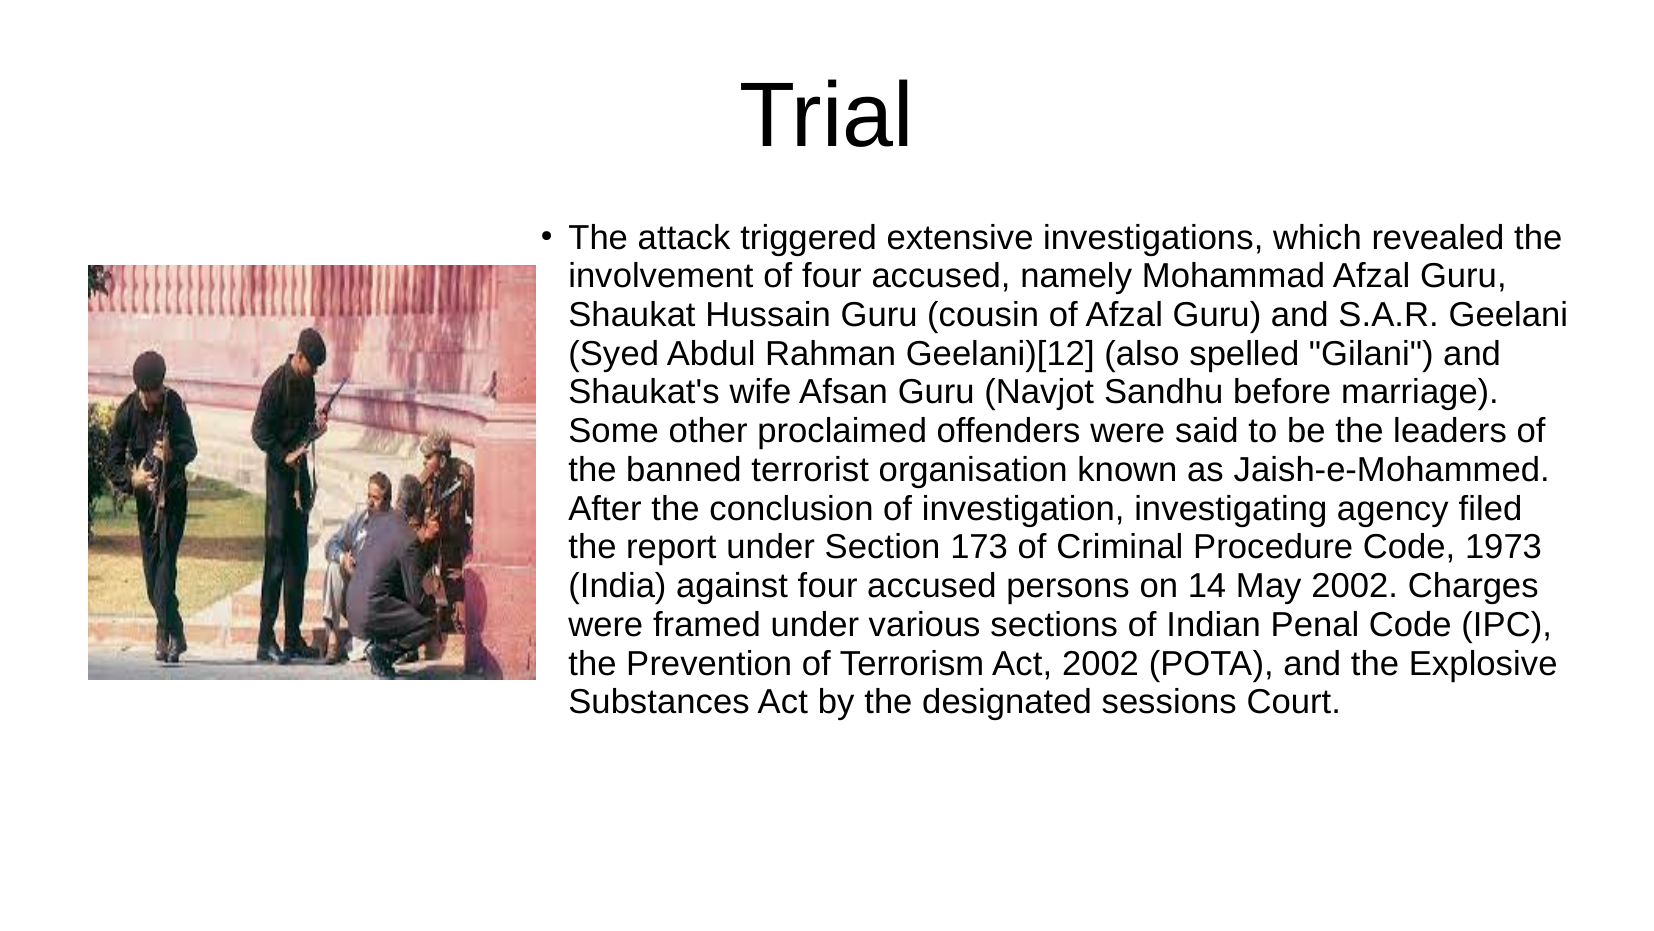

# Trial
The attack triggered extensive investigations, which revealed the involvement of four accused, namely Mohammad Afzal Guru, Shaukat Hussain Guru (cousin of Afzal Guru) and S.A.R. Geelani (Syed Abdul Rahman Geelani)[12] (also spelled "Gilani") and Shaukat's wife Afsan Guru (Navjot Sandhu before marriage). Some other proclaimed offenders were said to be the leaders of the banned terrorist organisation known as Jaish-e-Mohammed. After the conclusion of investigation, investigating agency filed the report under Section 173 of Criminal Procedure Code, 1973 (India) against four accused persons on 14 May 2002. Charges were framed under various sections of Indian Penal Code (IPC), the Prevention of Terrorism Act, 2002 (POTA), and the Explosive Substances Act by the designated sessions Court.